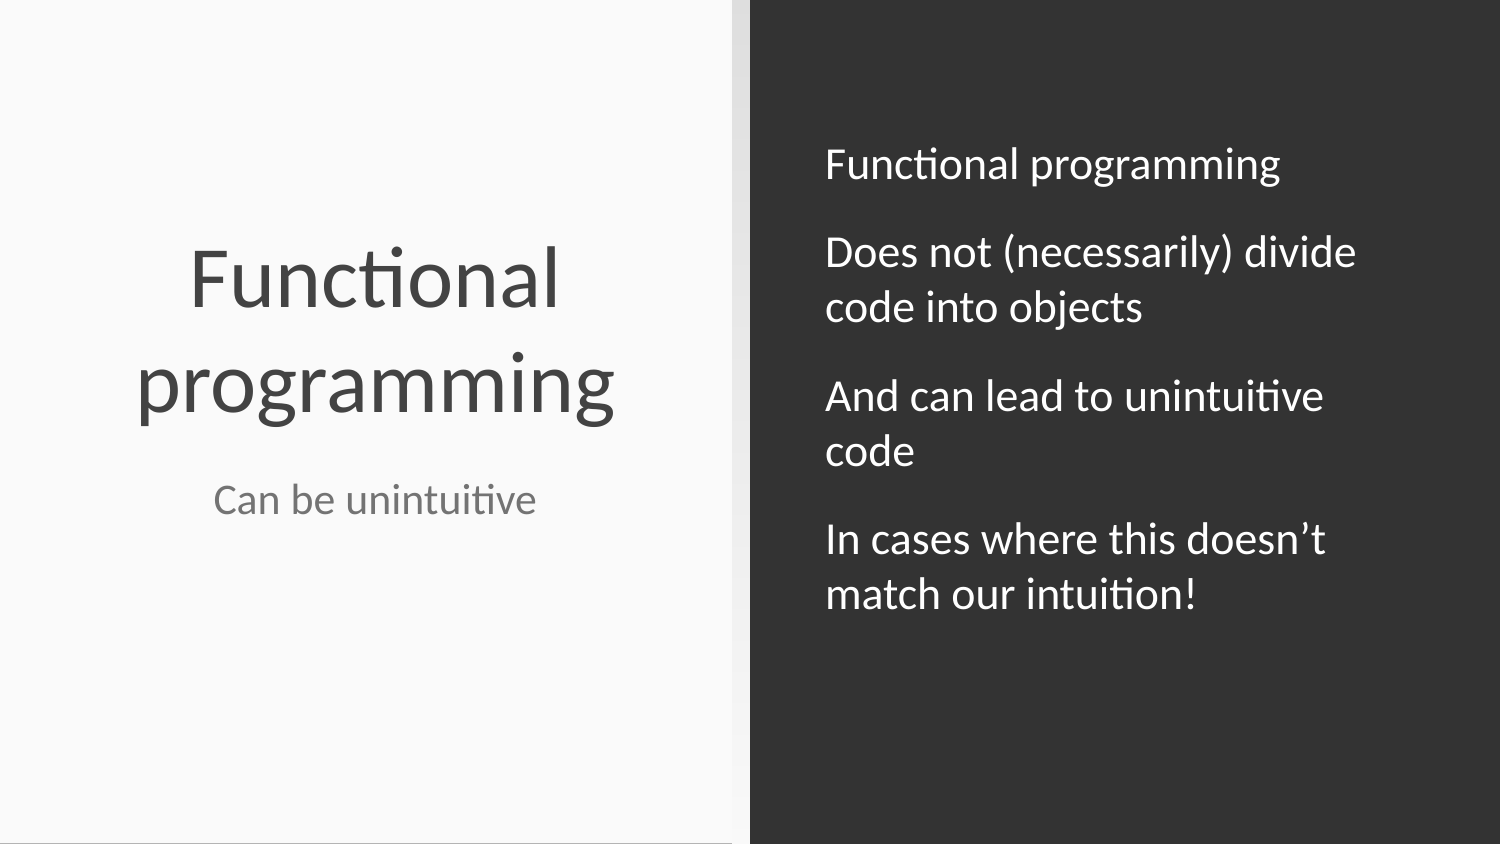

Functional programming
Does not (necessarily) divide code into objects
And can lead to unintuitive code
In cases where this doesn’t match our intuition!
# Functional programming
Can be unintuitive